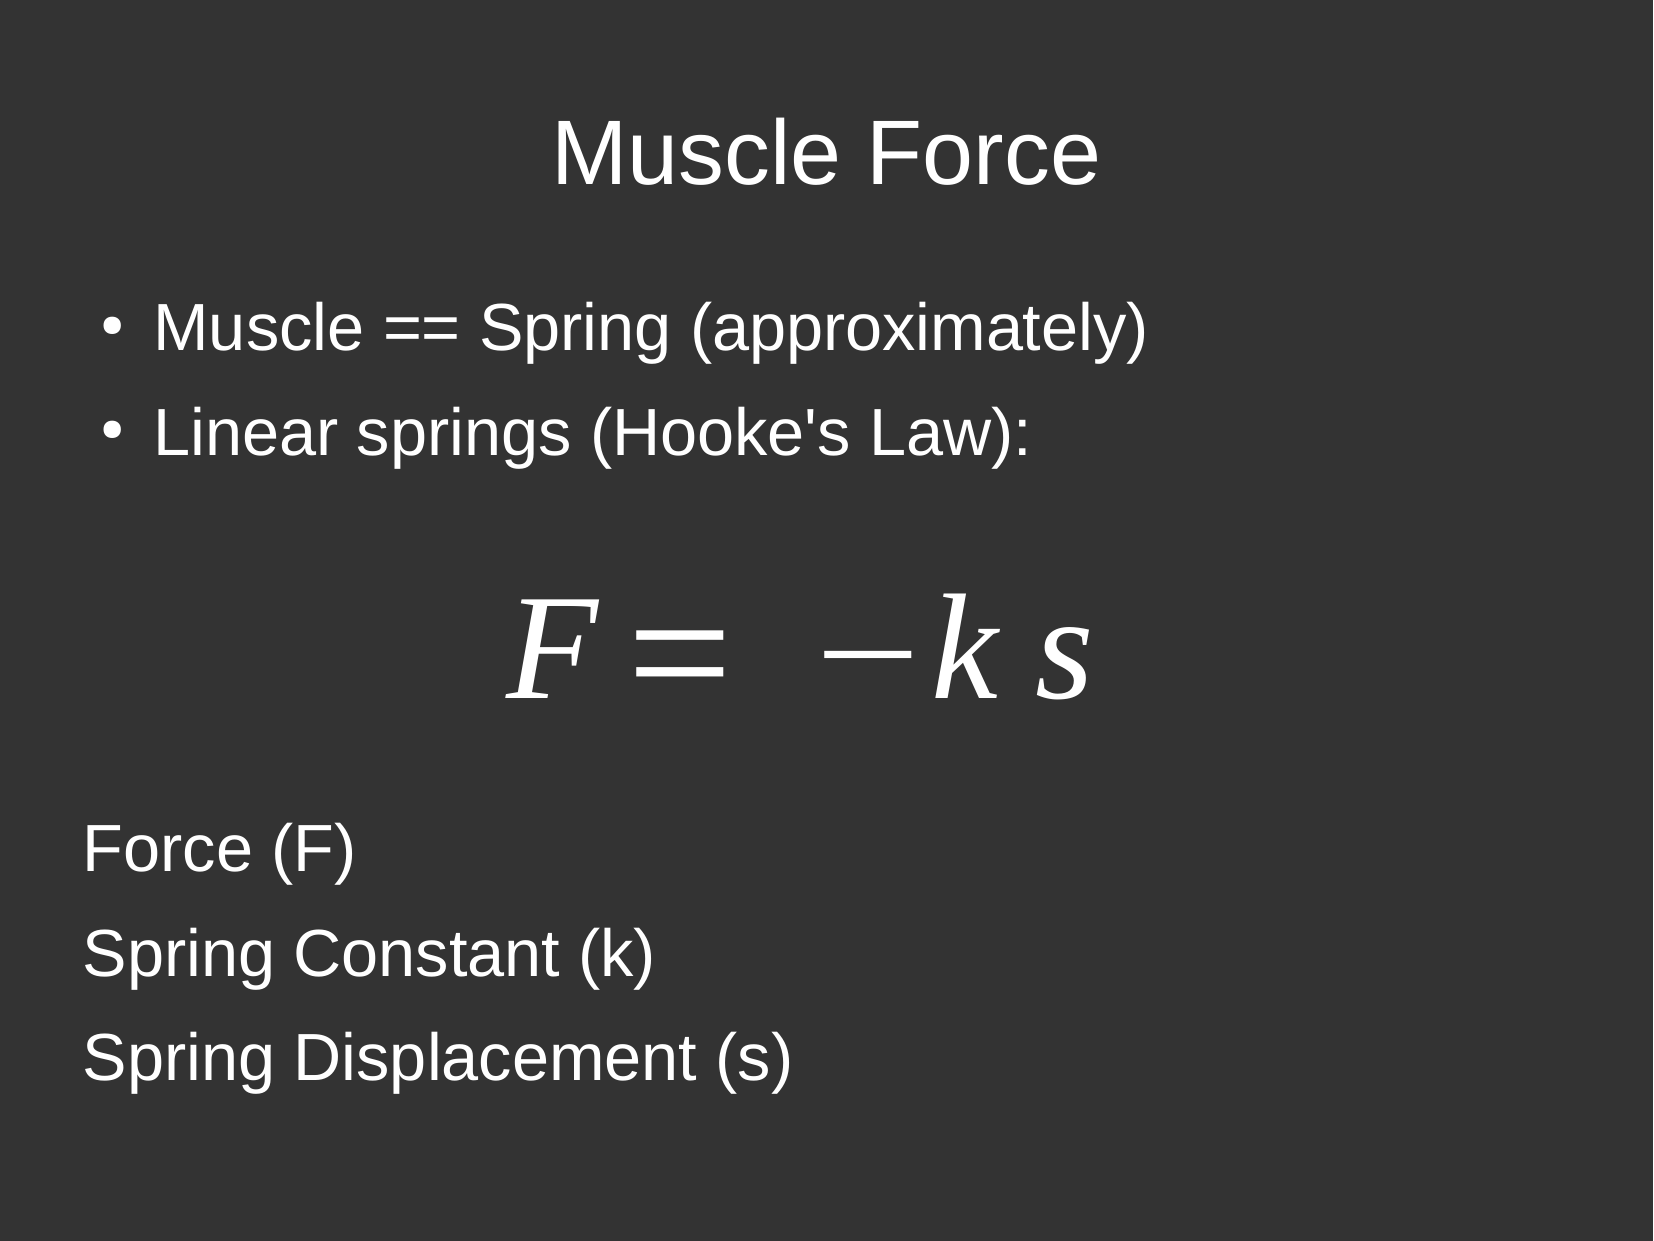

# Muscle Force
Muscle == Spring (approximately)
Linear springs (Hooke's Law):
Force (F)
Spring Constant (k)
Spring Displacement (s)